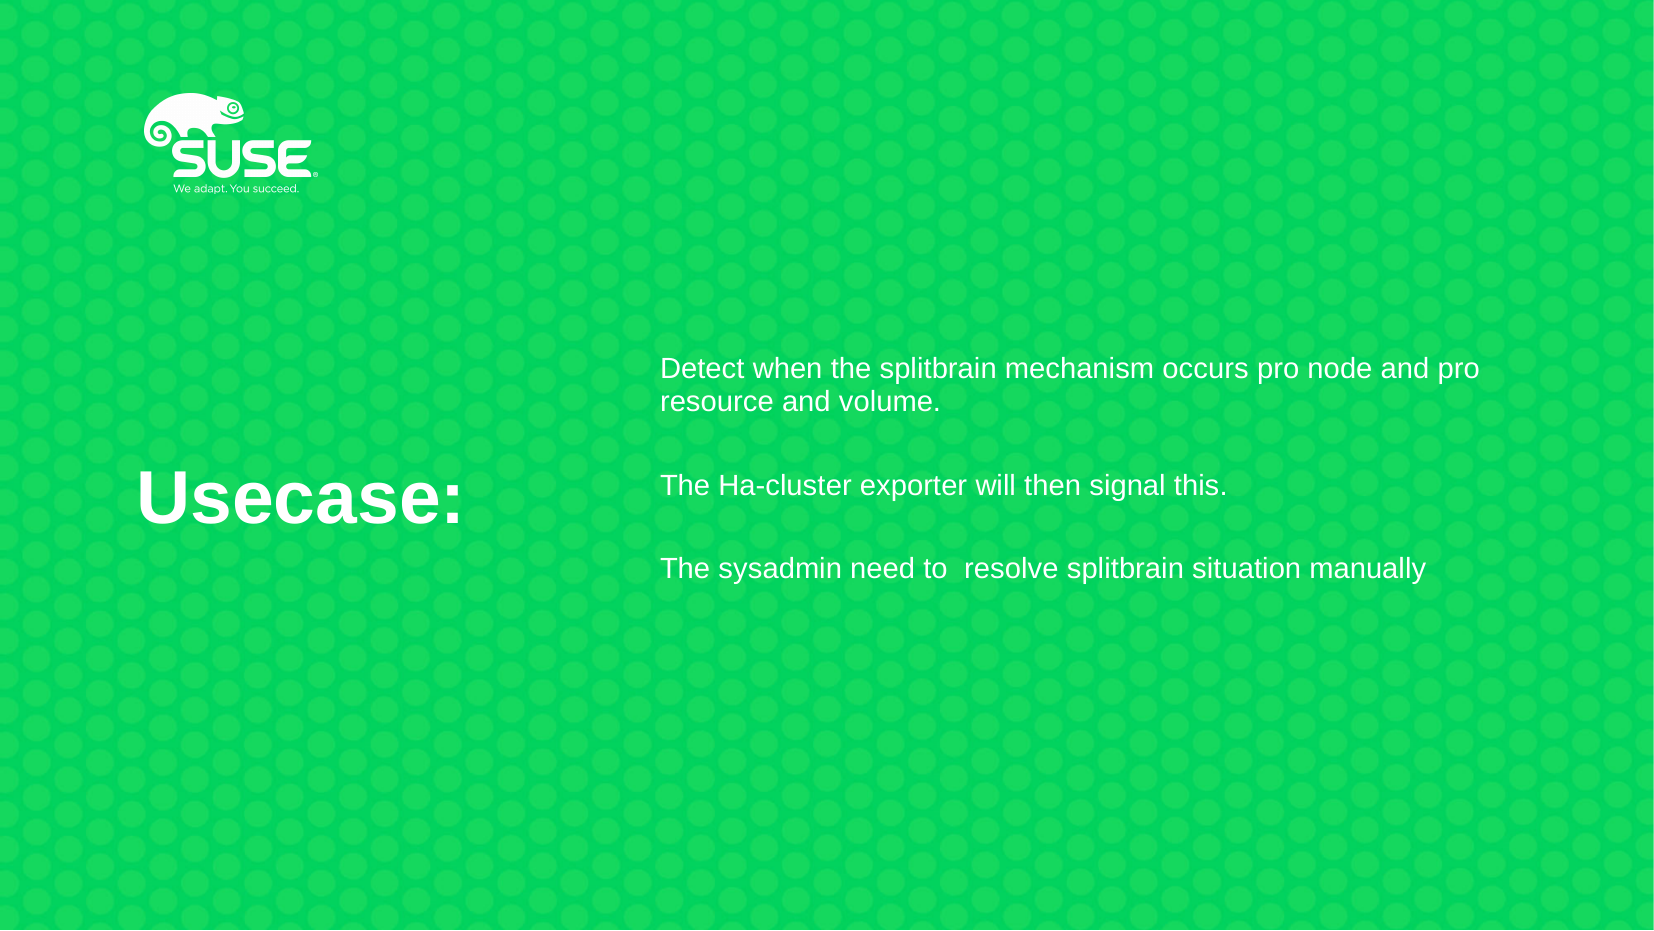

# Usecase:
Detect when the splitbrain mechanism occurs pro node and pro resource and volume.
The Ha-cluster exporter will then signal this.
The sysadmin need to resolve splitbrain situation manually